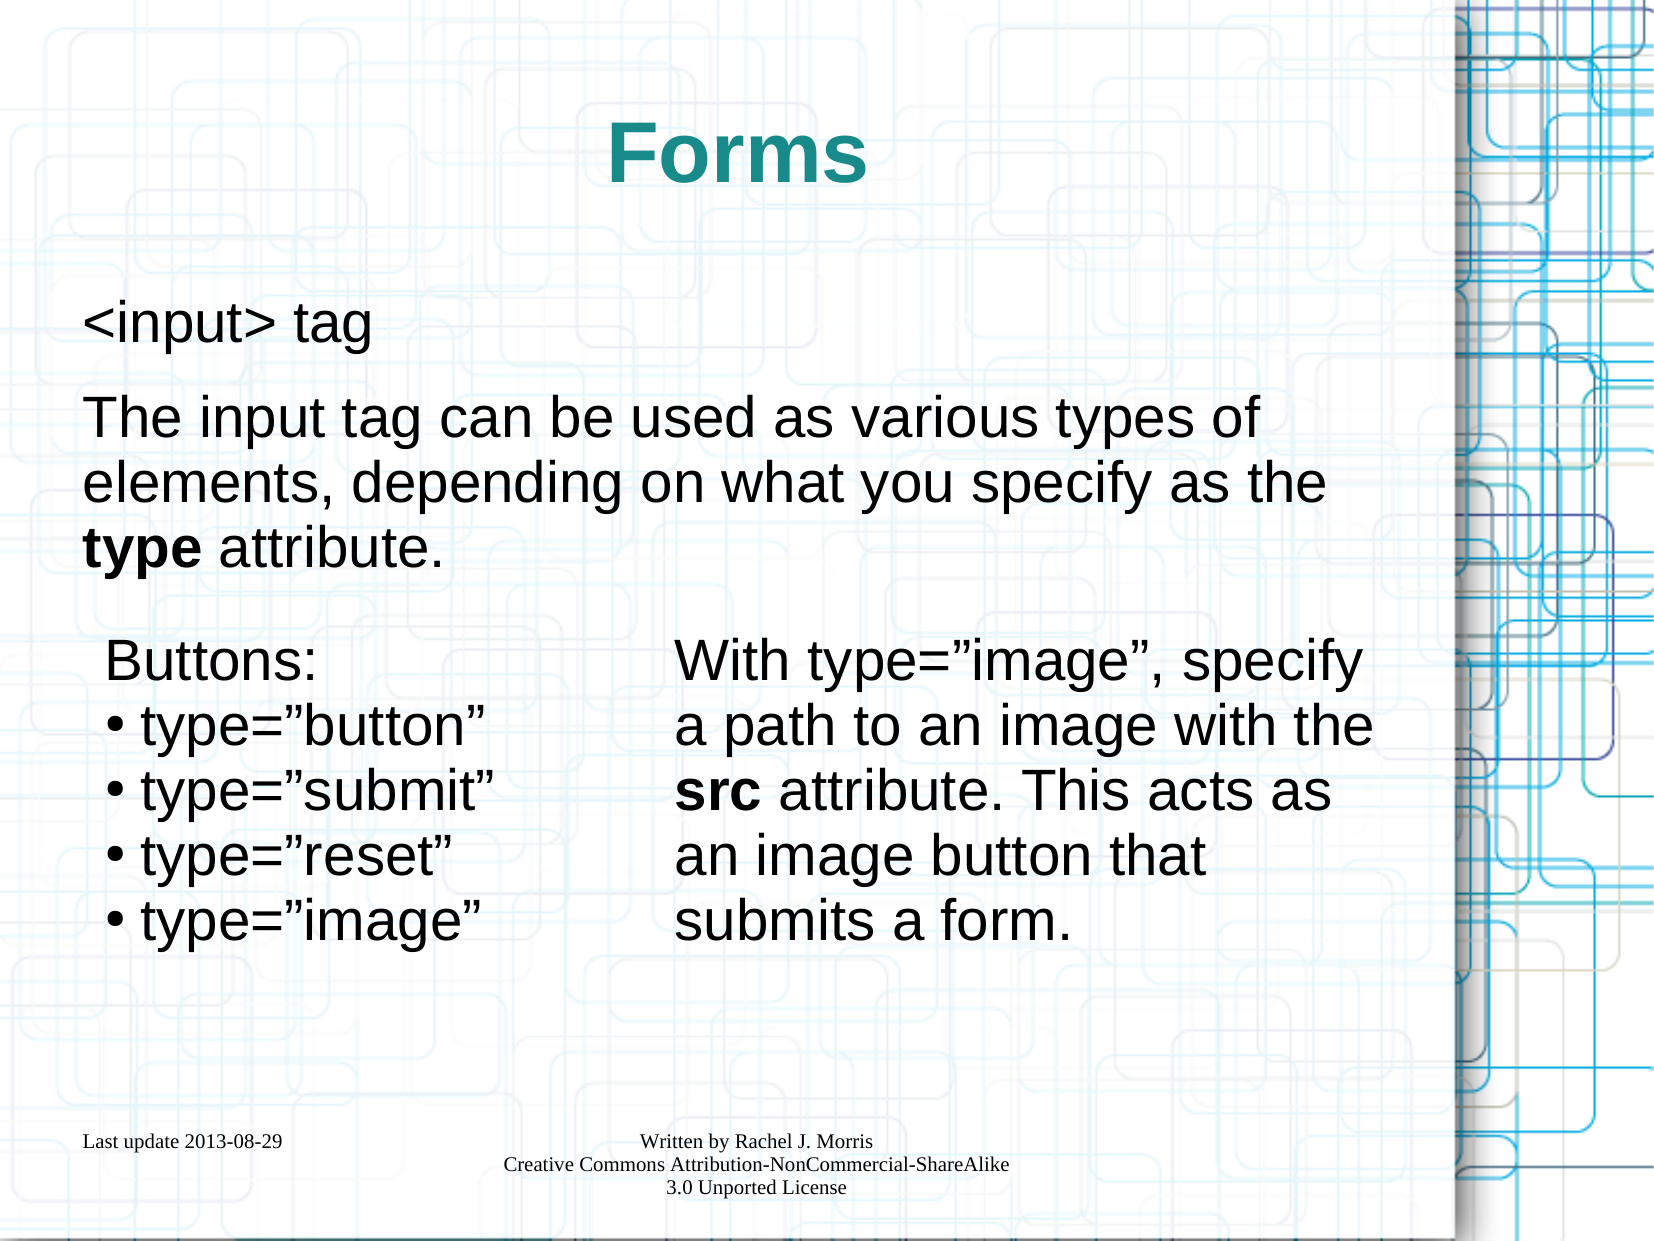

# Forms
<input> tag
The input tag can be used as various types of elements, depending on what you specify as the type attribute.
Buttons:
type=”button”
type=”submit”
type=”reset”
type=”image”
With type=”image”, specify a path to an image with the src attribute. This acts as an image button that submits a form.